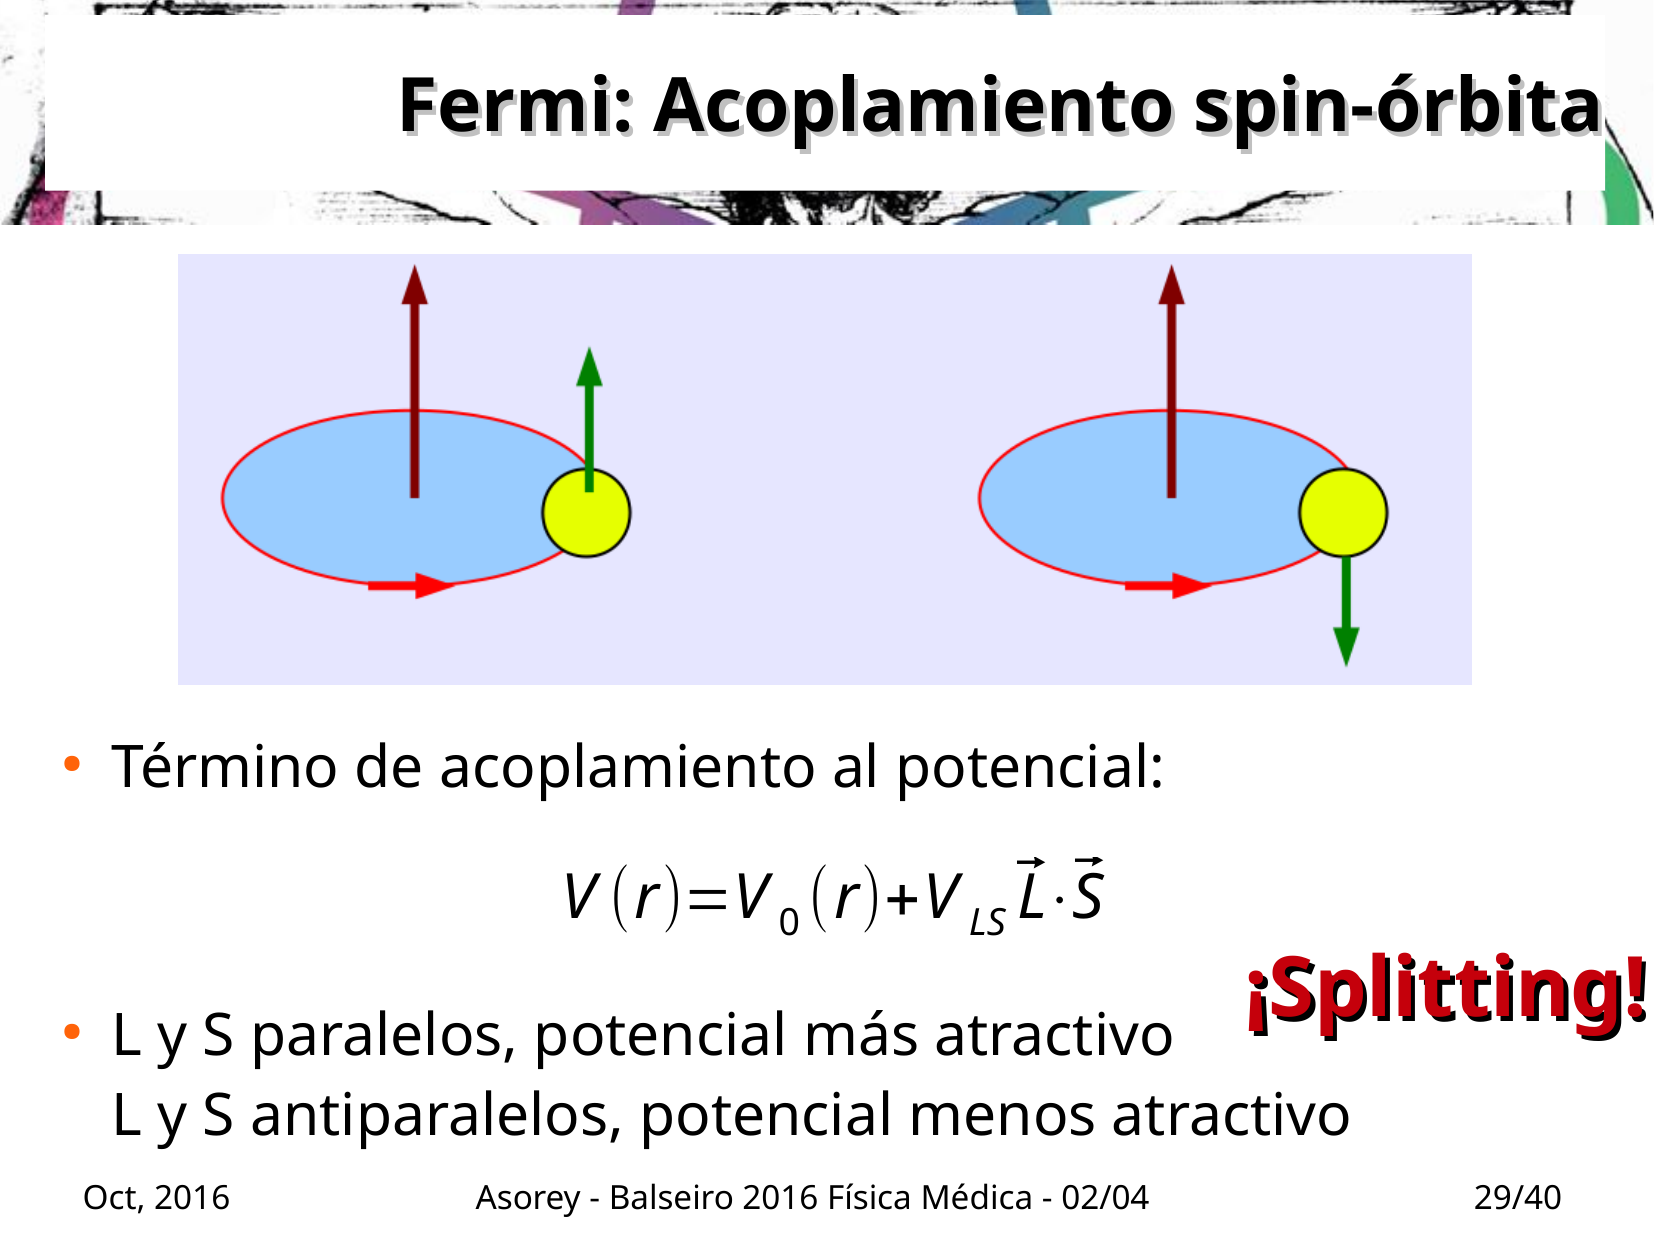

# Fermi: Acoplamiento spin-órbita
Término de acoplamiento al potencial:
L y S paralelos, potencial más atractivo
L y S antiparalelos, potencial menos atractivo
¡Splitting!
Oct, 2016
Asorey - Balseiro 2016 Física Médica - 02/04
29